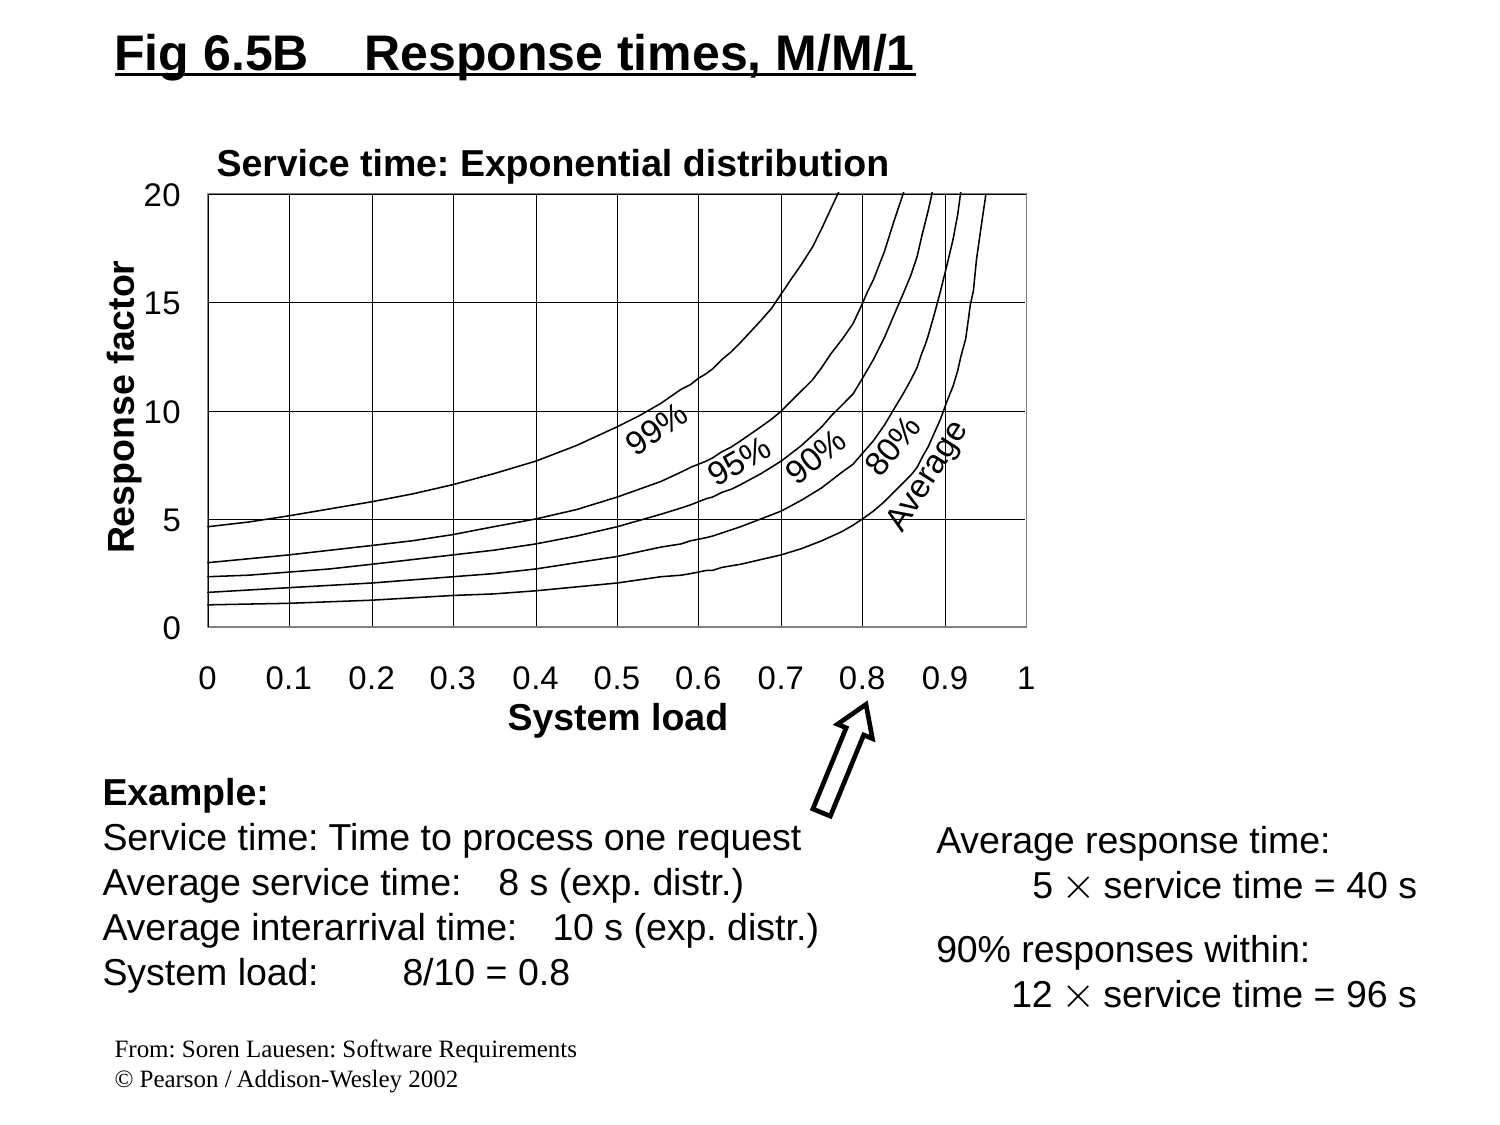

Fig 6.5B Response times, M/M/1
Service time: Exponential distribution
Response factor
99%
80%
90%
95%
Average
System load
Example:
Service time: Time to process one request
Average service time:	 8 s (exp. distr.)
Average interarrival time:	10 s (exp. distr.)
System load: 	8/10 = 0.8
Average response time:
	 5  service time = 40 s
90% responses within:
	12  service time = 96 s
From: Soren Lauesen: Software Requirements
© Pearson / Addison-Wesley 2002